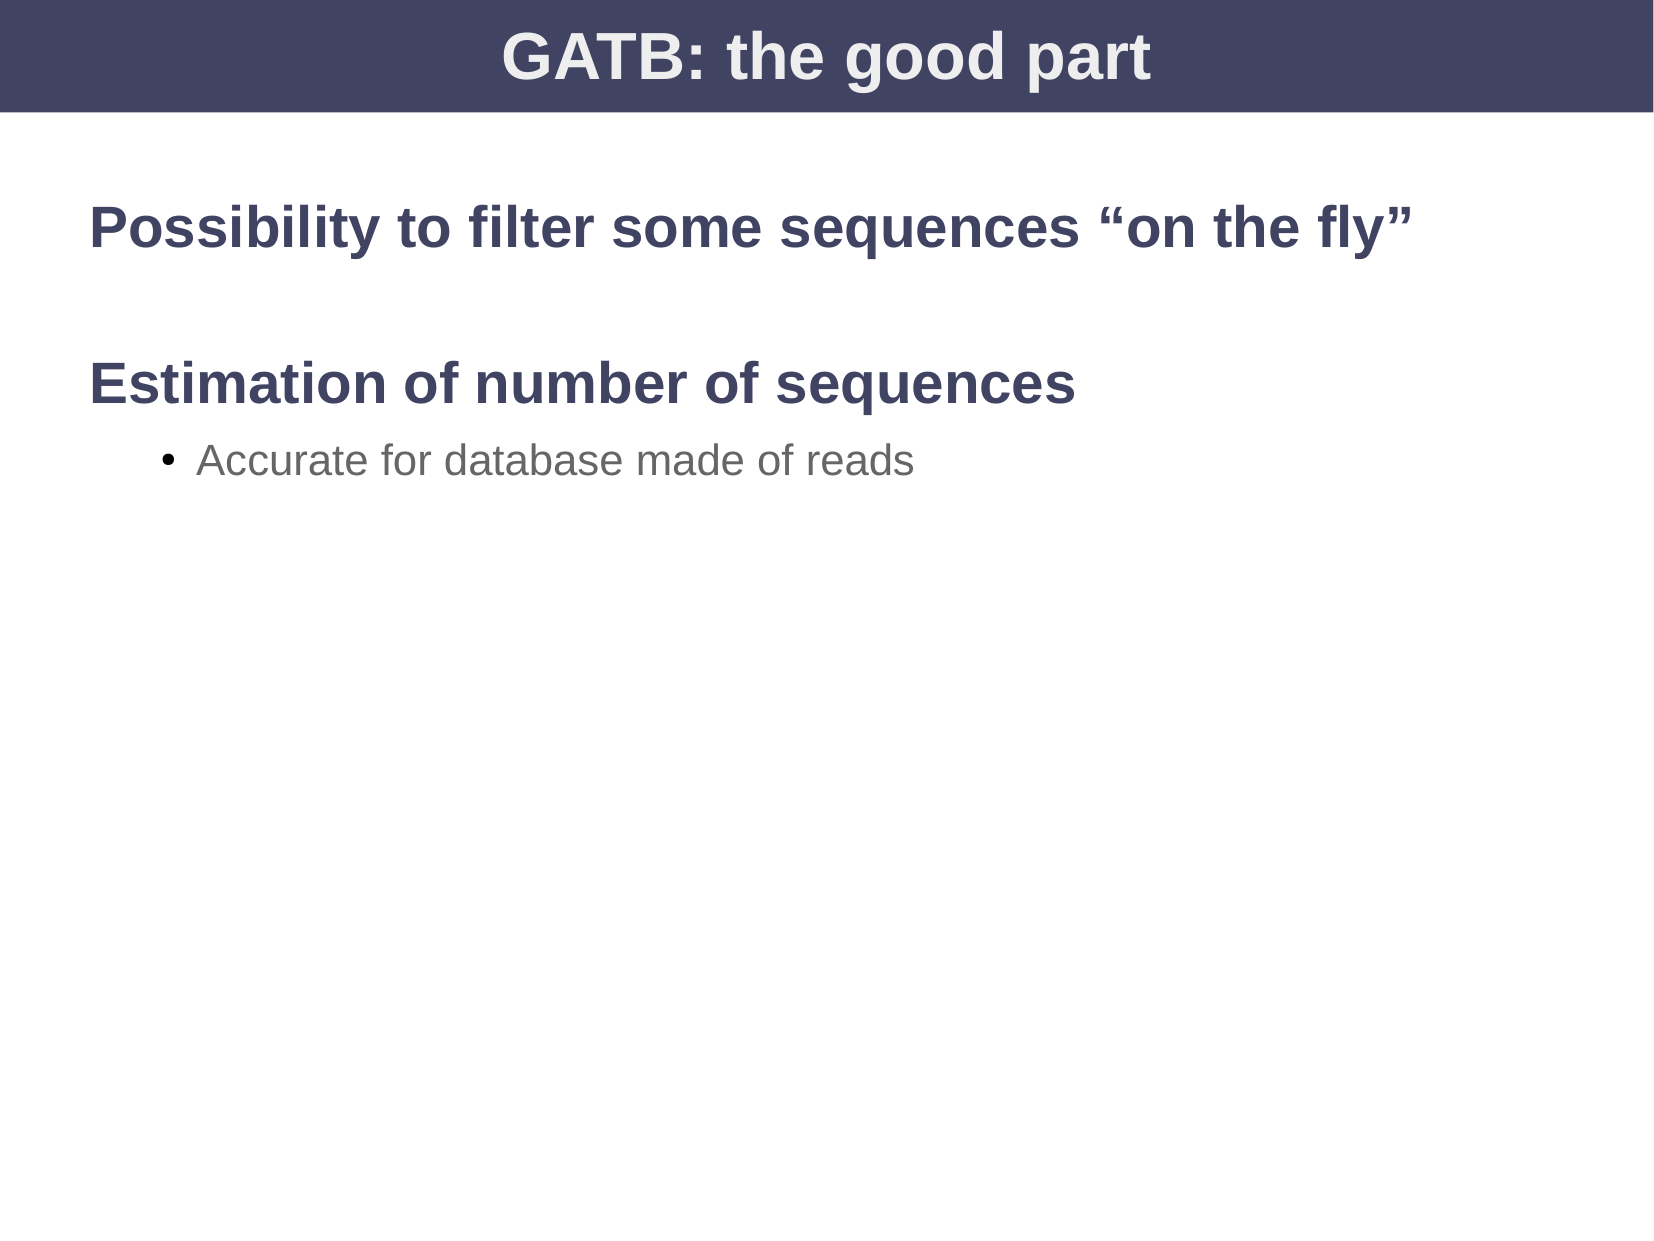

GATB: the good part
Possibility to filter some sequences “on the fly”
Estimation of number of sequences
Accurate for database made of reads